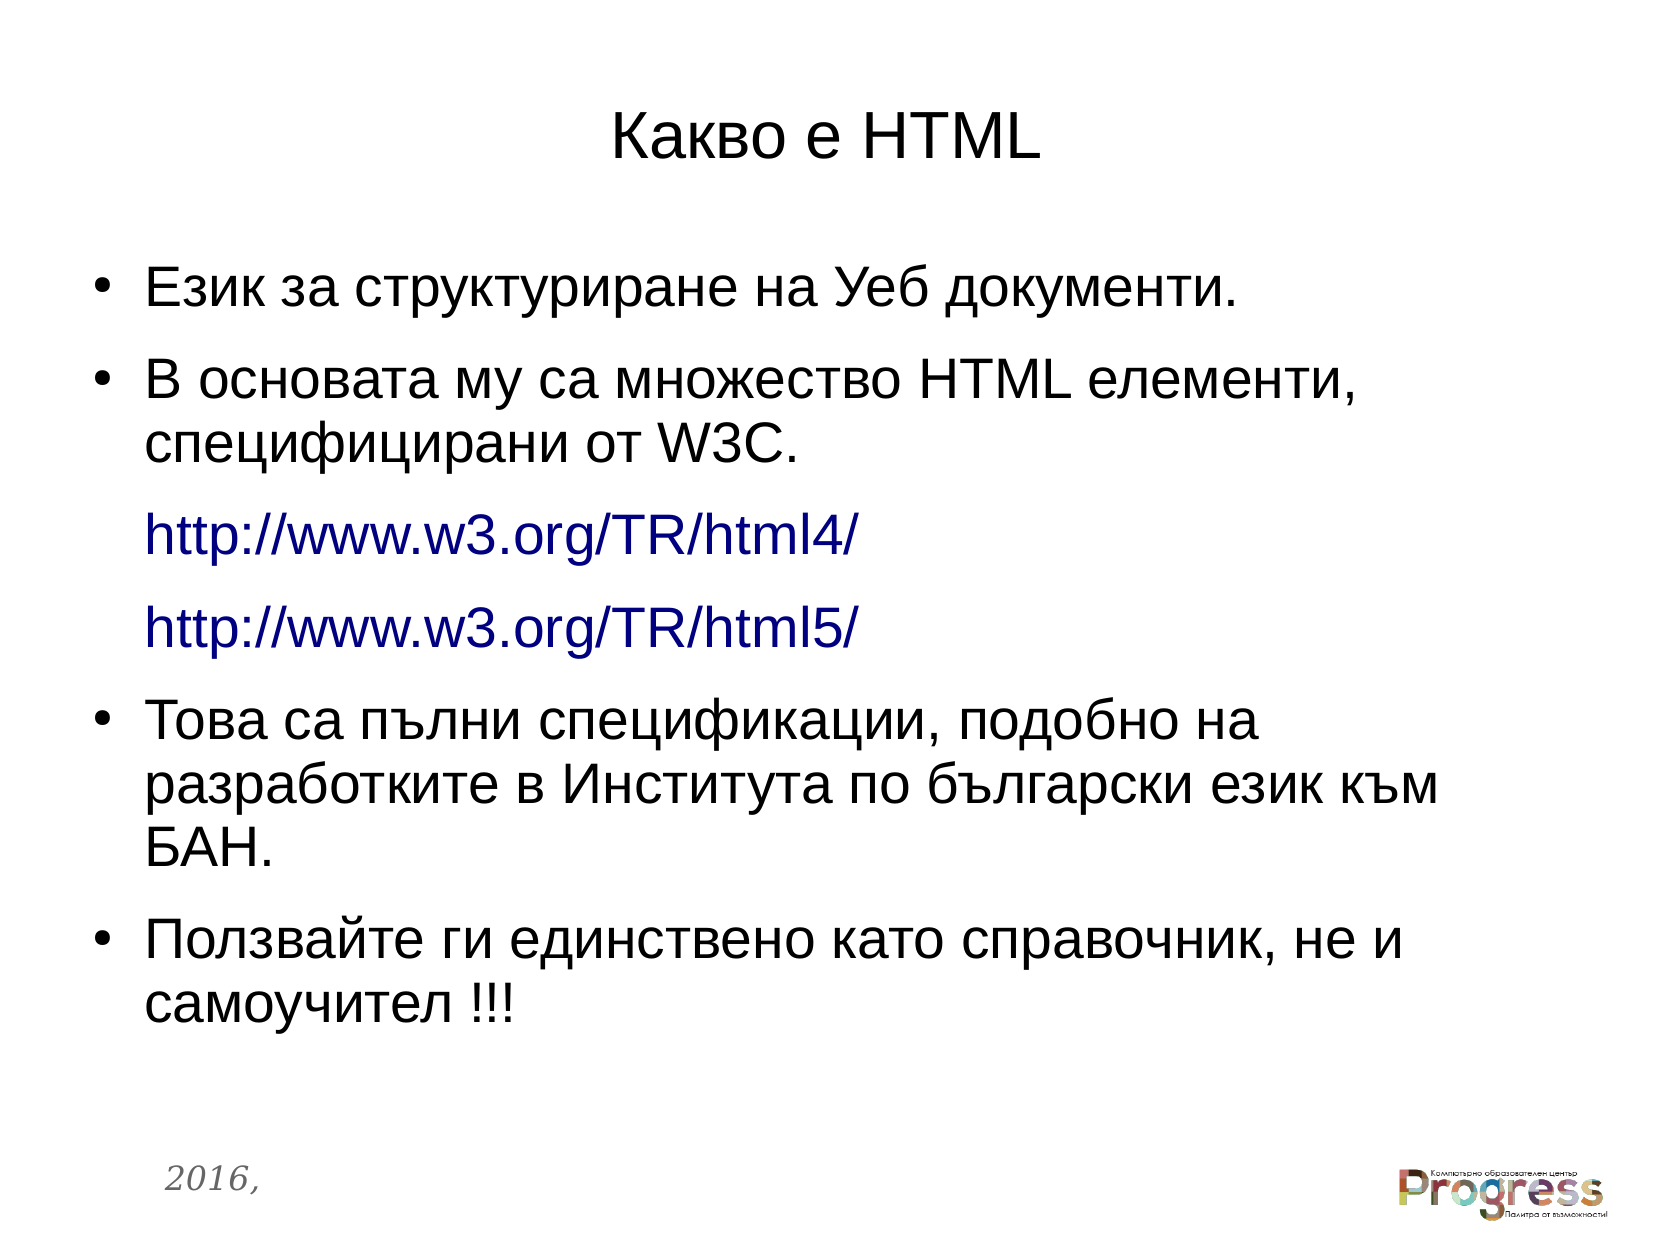

# Какво е HTML
Език за структуриране на Уеб документи.
В основата му са множество HTML елементи, специфицирани от W3C.
http://www.w3.org/TR/html4/
http://www.w3.org/TR/html5/
Това са пълни спецификации, подобно на разработките в Института по български език към БАН.
Ползвайте ги единствено като справочник, не и самоучител !!!
2016,